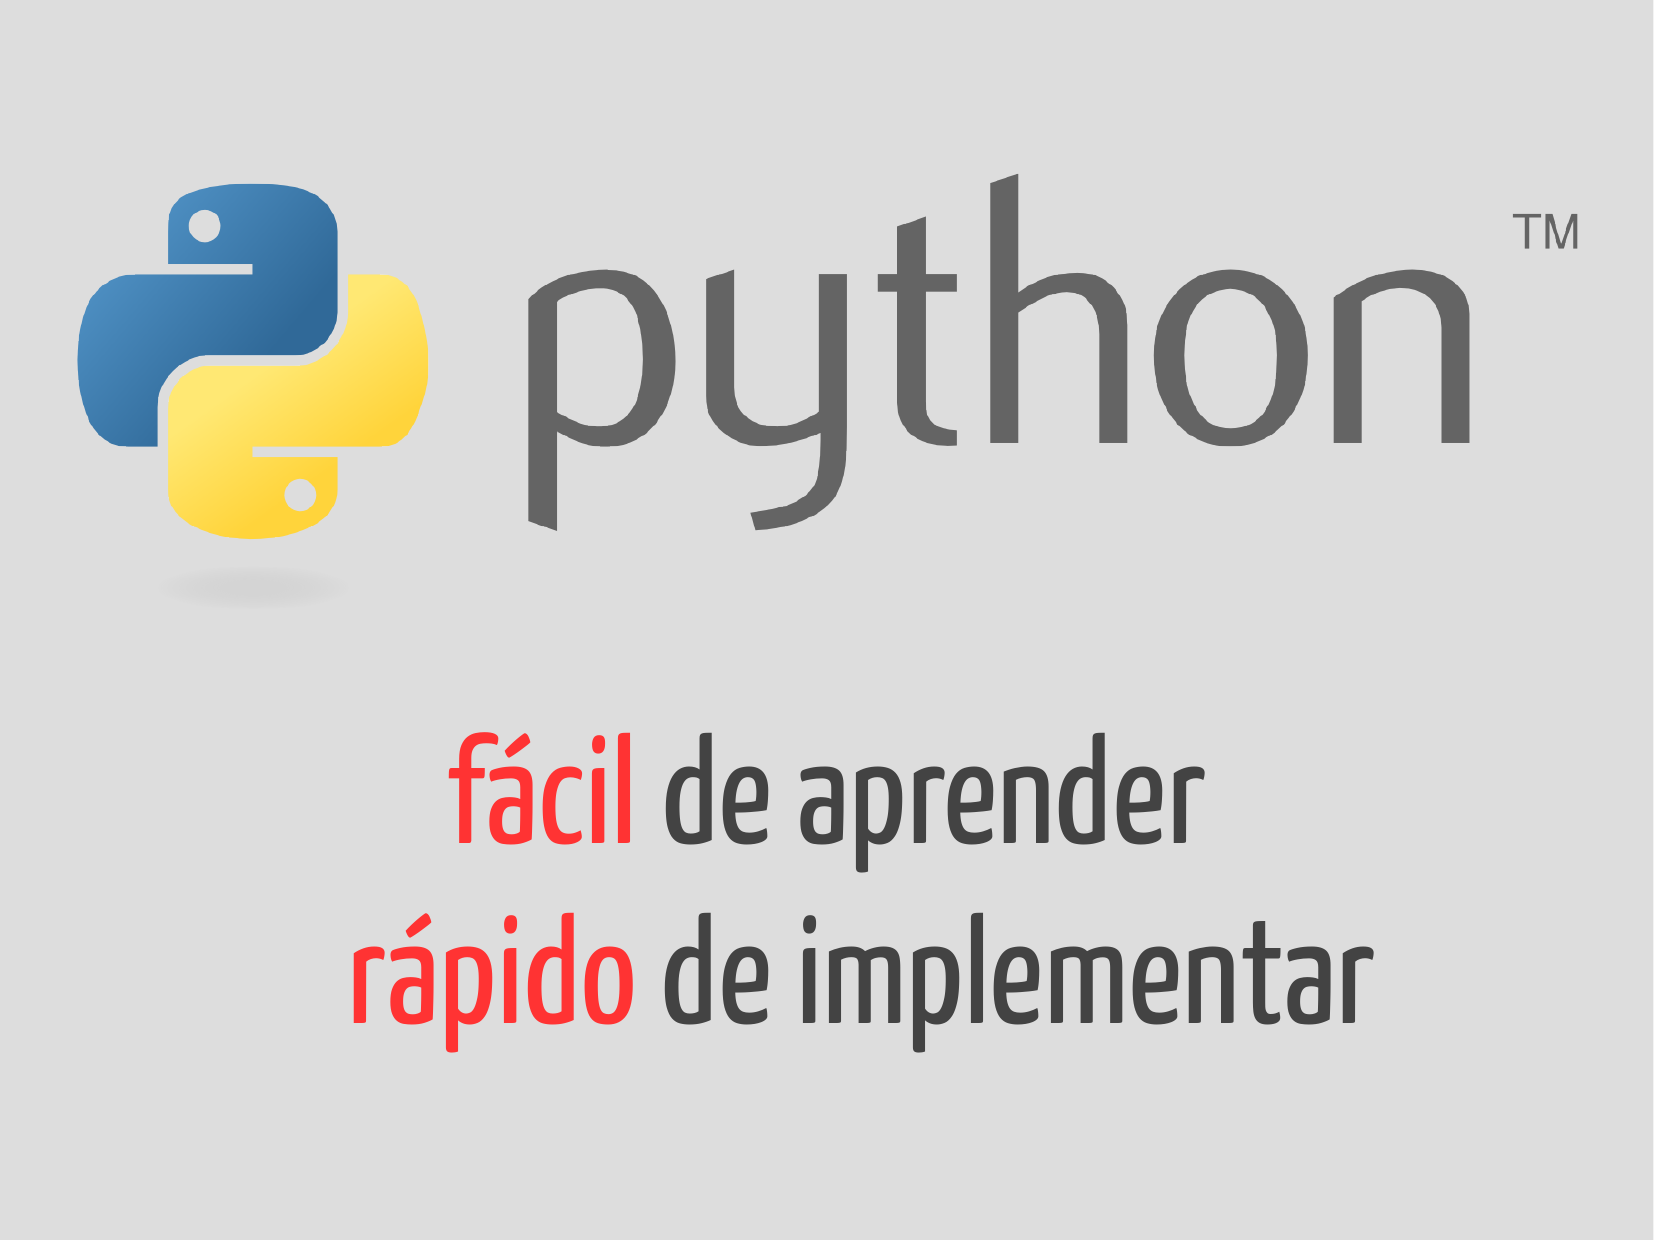

# fácil de aprender rápido de implementar